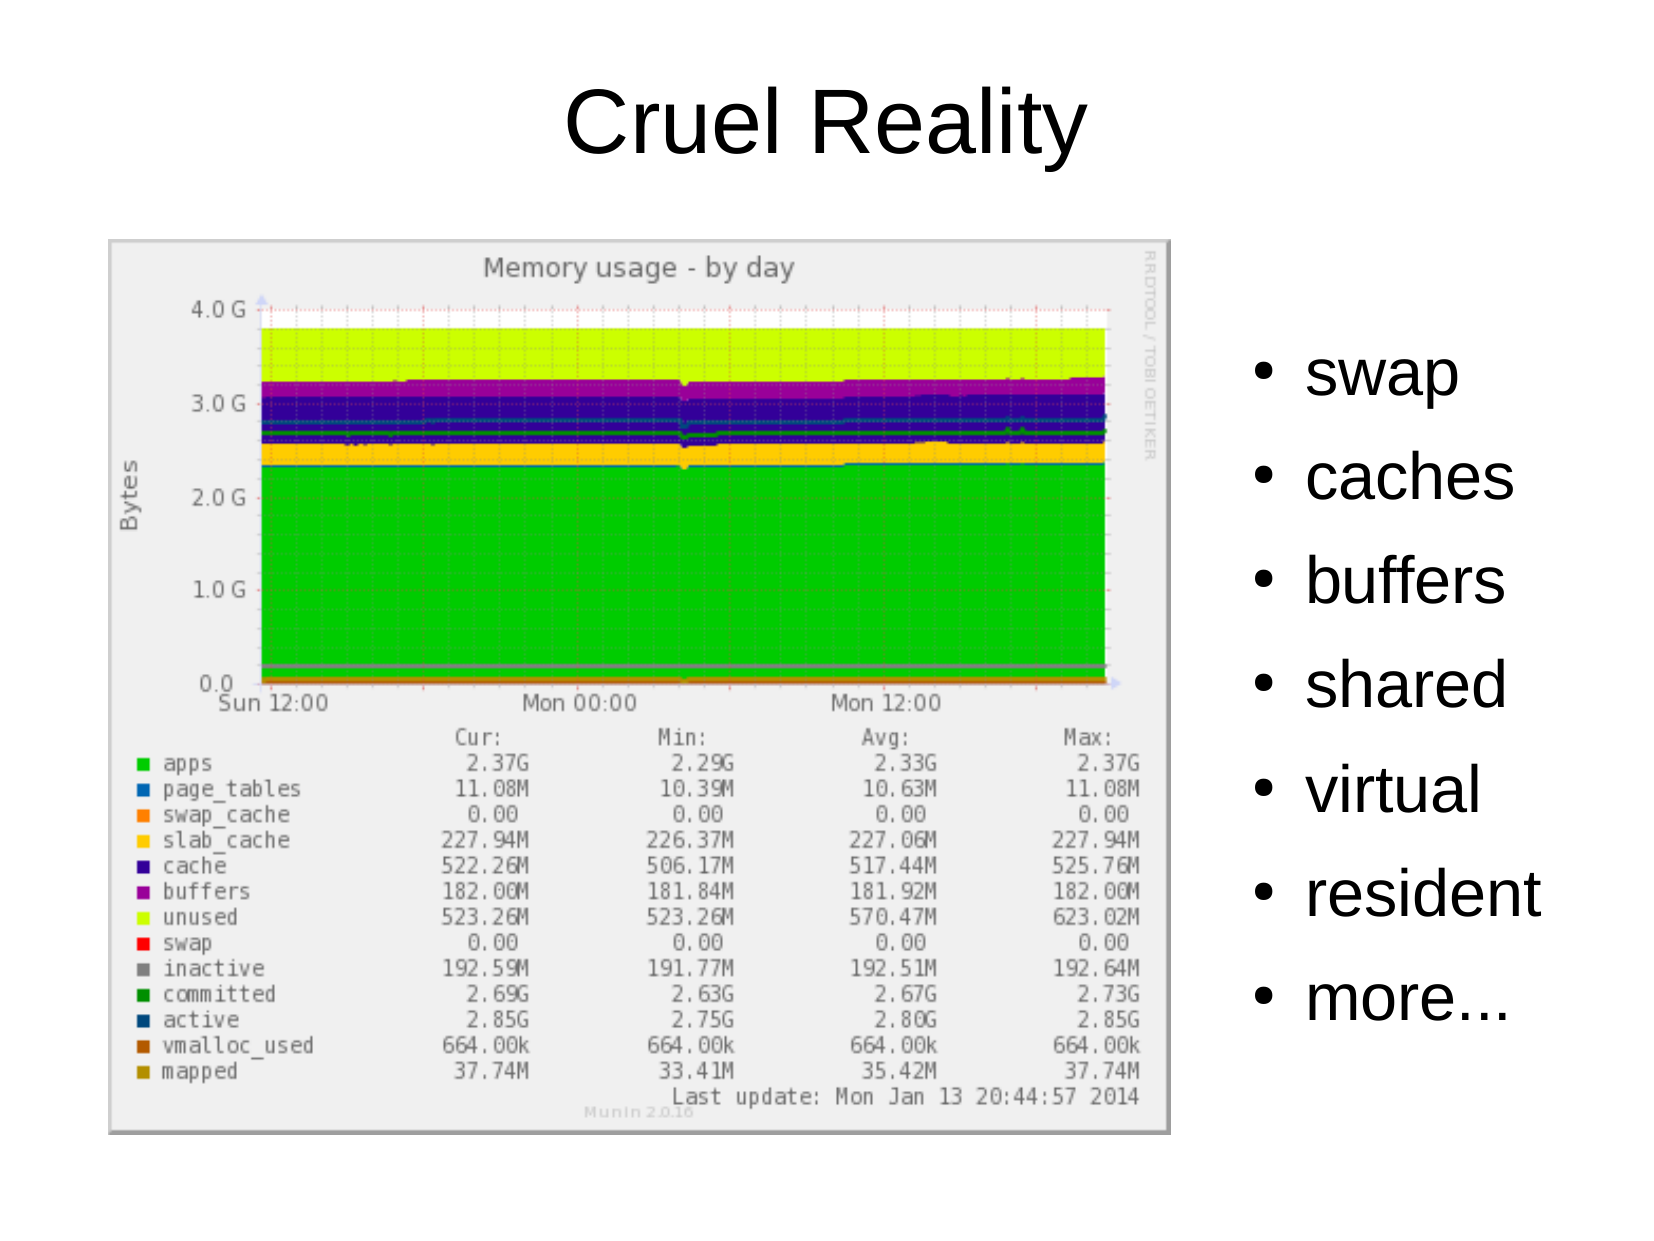

# Cruel Reality
swap
caches
buffers
shared
virtual
resident
more...